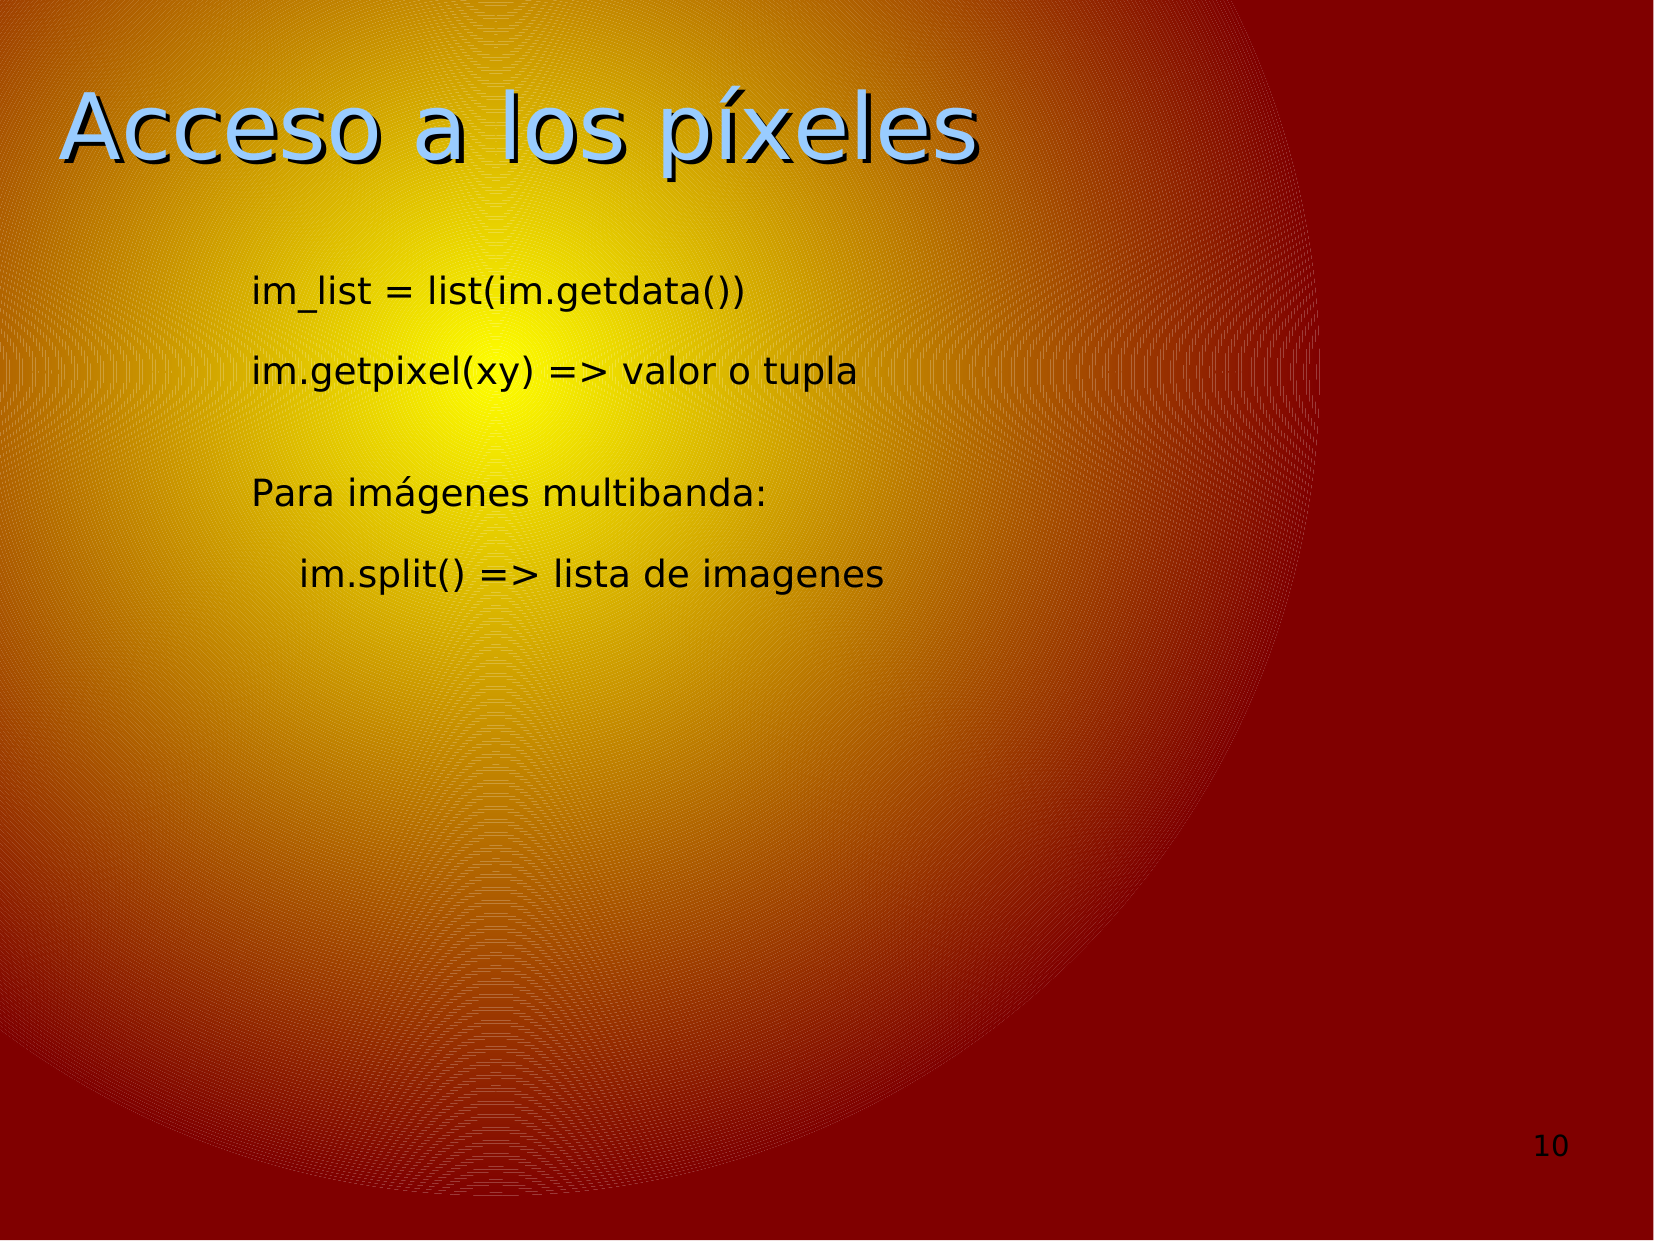

# Acceso a los píxeles
im_list = list(im.getdata())
im.getpixel(xy) => valor o tupla
Para imágenes multibanda:
 im.split() => lista de imagenes
10